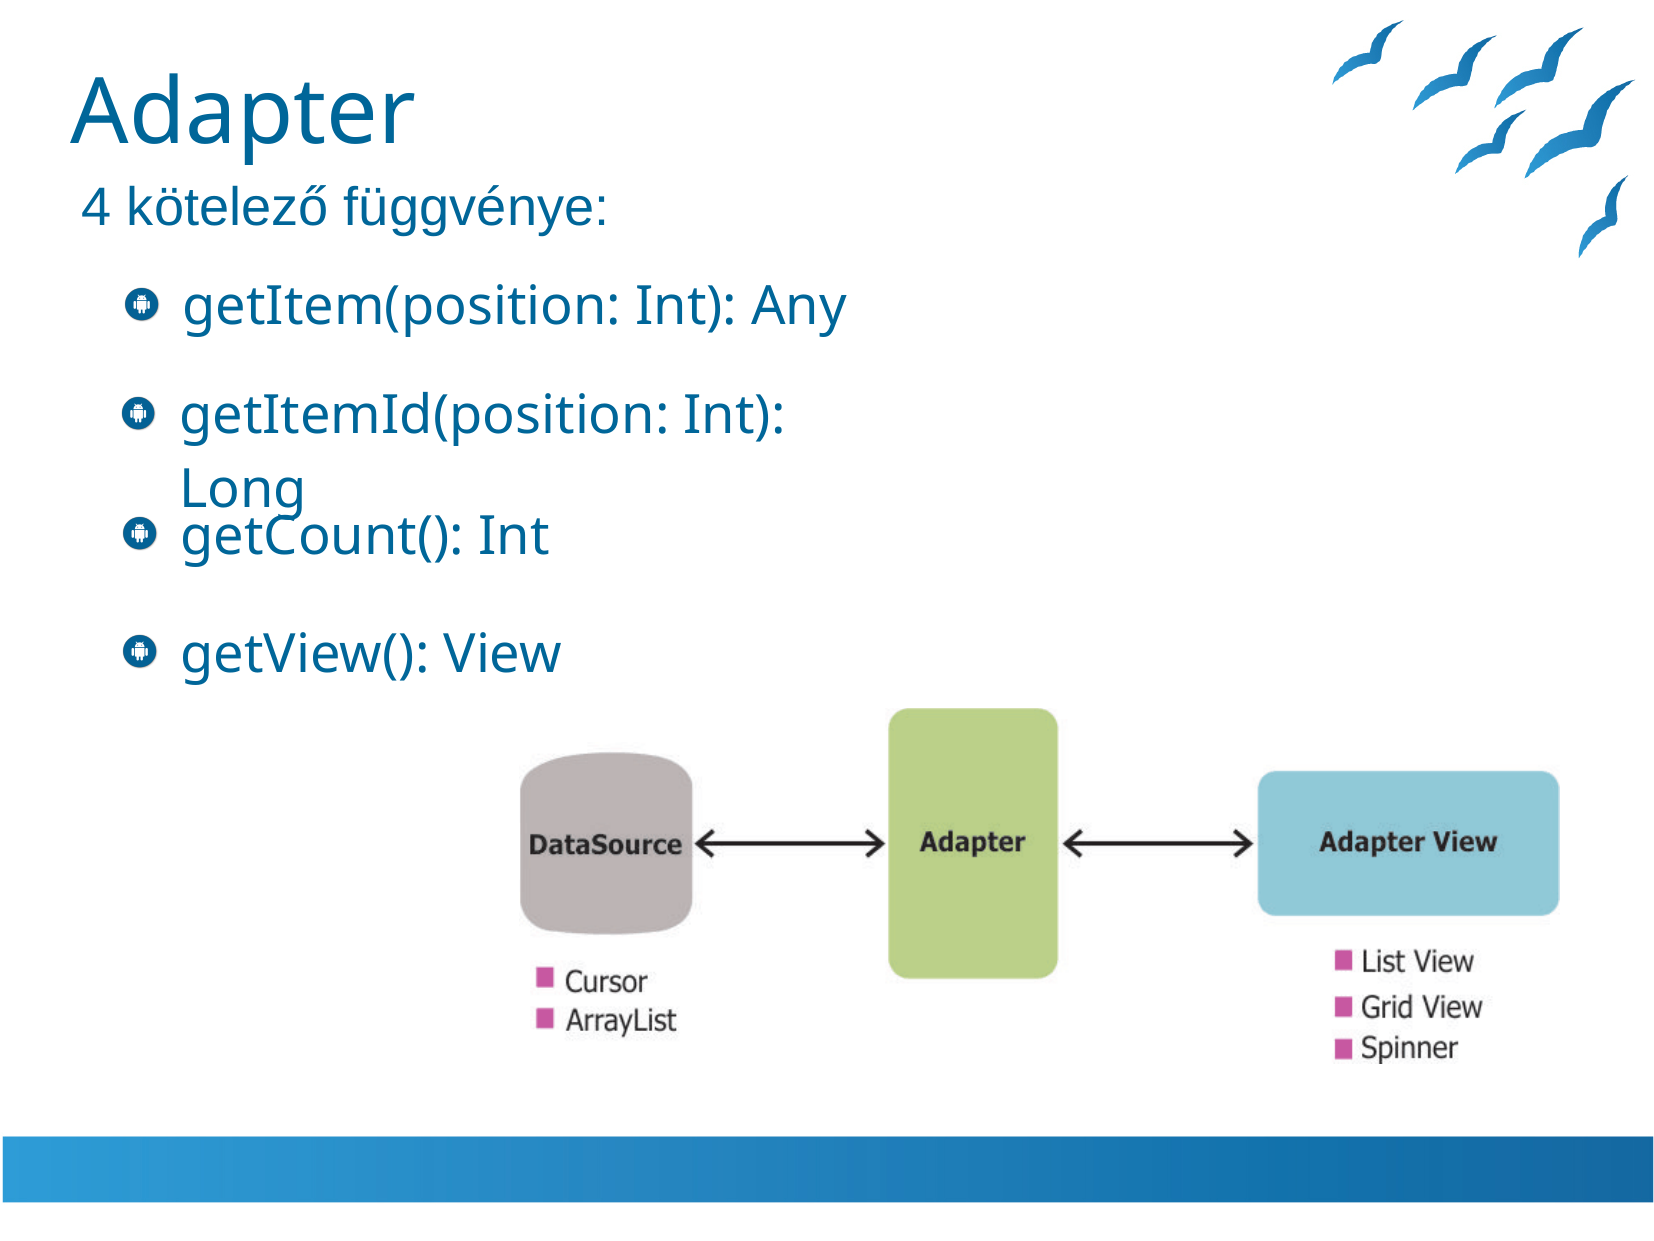

# Adapter
4 kötelező függvénye:
getItem(position: Int): Any
getItemId(position: Int): Long
getCount(): Int
getView(): View